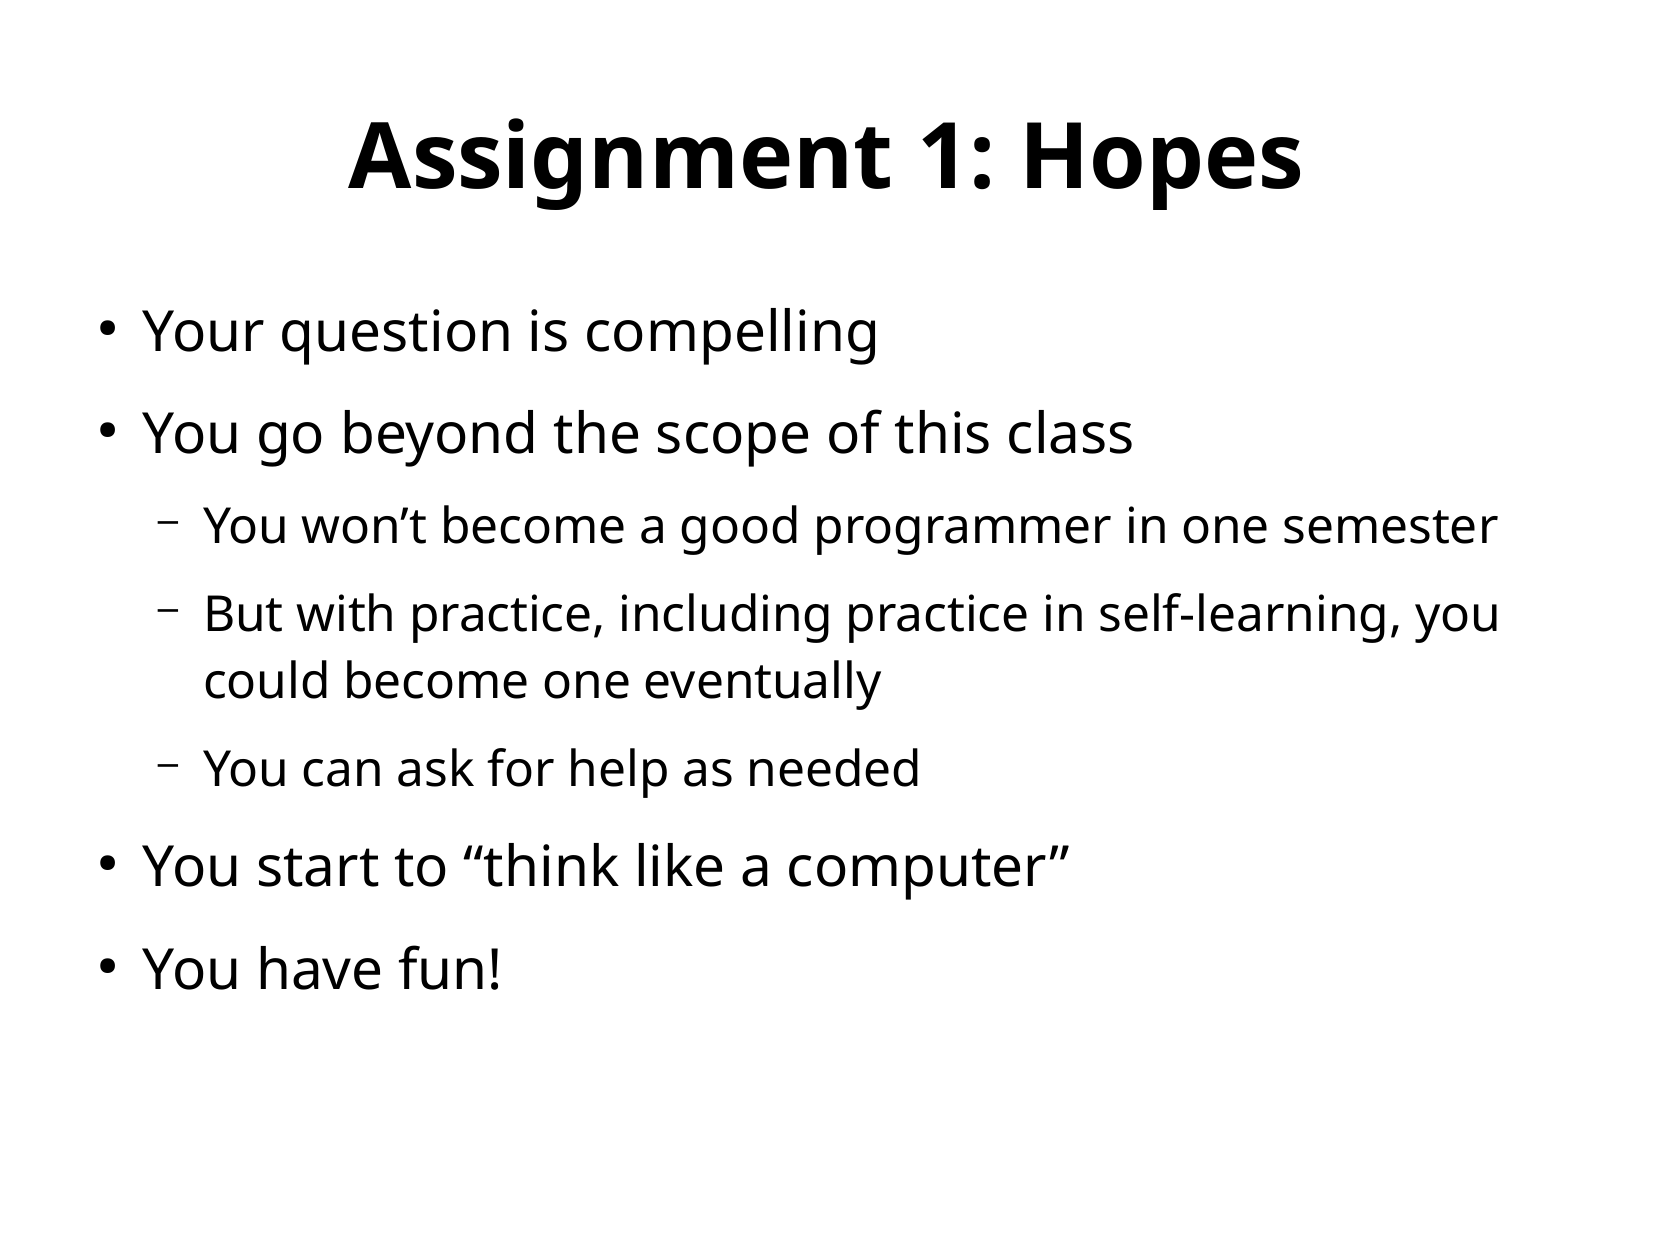

# Assignment 1: Hopes
Your question is compelling
You go beyond the scope of this class
You won’t become a good programmer in one semester
But with practice, including practice in self-learning, you could become one eventually
You can ask for help as needed
You start to “think like a computer”
You have fun!